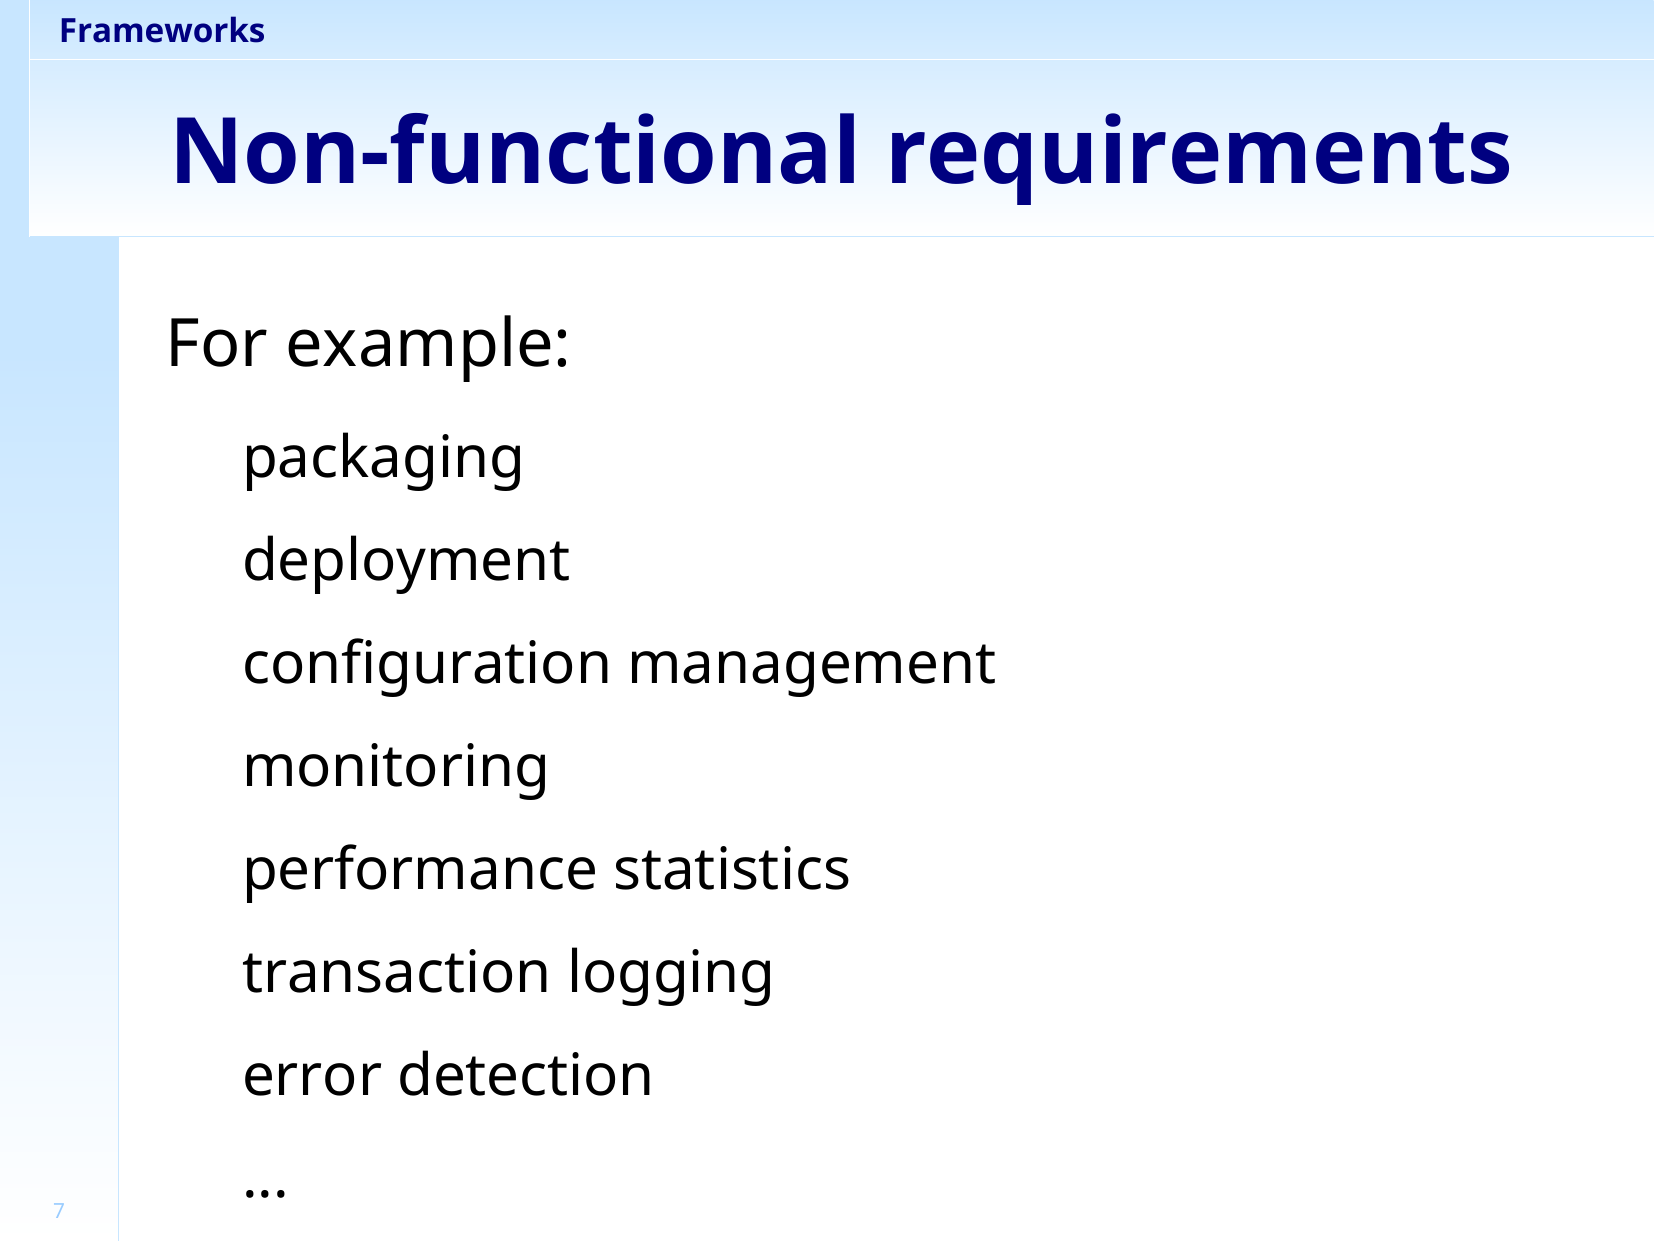

Frameworks
# Non-functional requirements
For example:
packaging
deployment
configuration management
monitoring
performance statistics
transaction logging
error detection
...